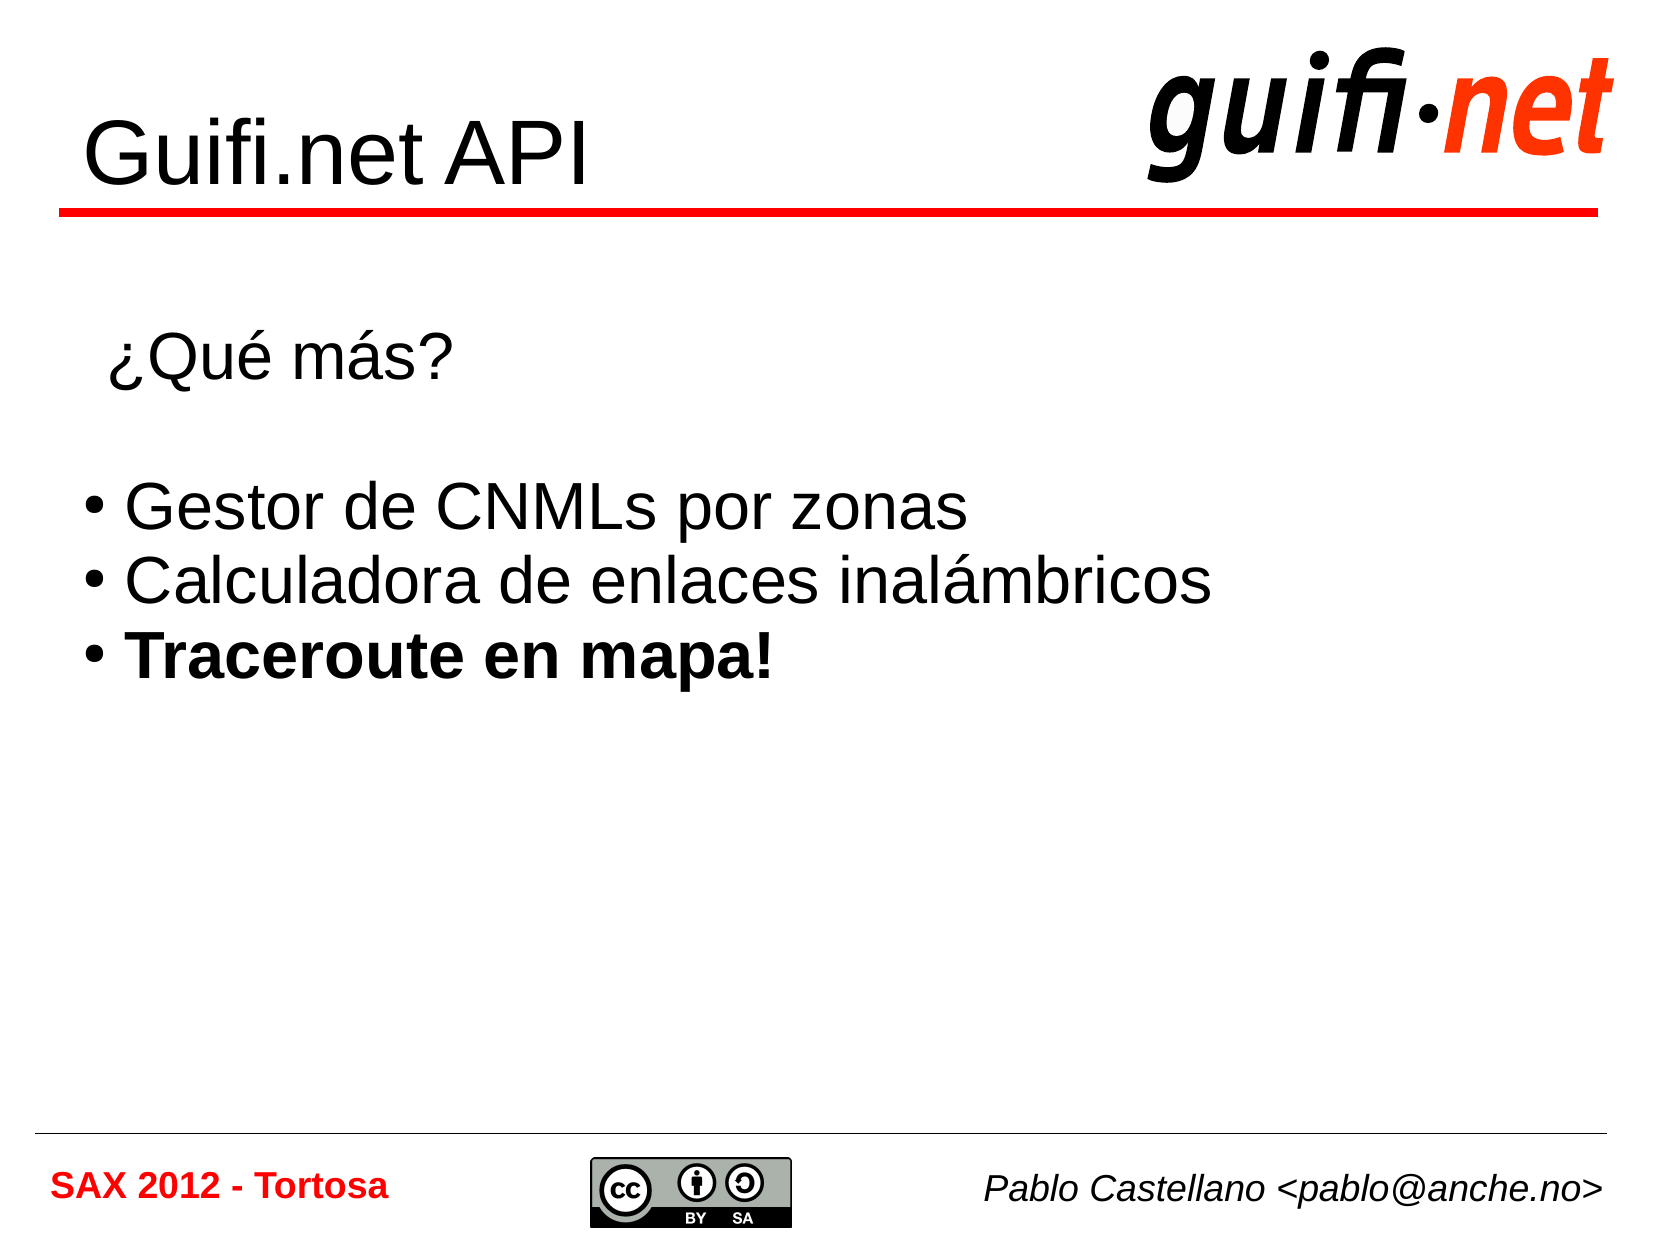

# Guifi.net API
¿Qué más?
 Gestor de CNMLs por zonas
 Calculadora de enlaces inalámbricos
 Traceroute en mapa!
SAX 2012 - Tortosa
Pablo Castellano <pablo@anche.no>